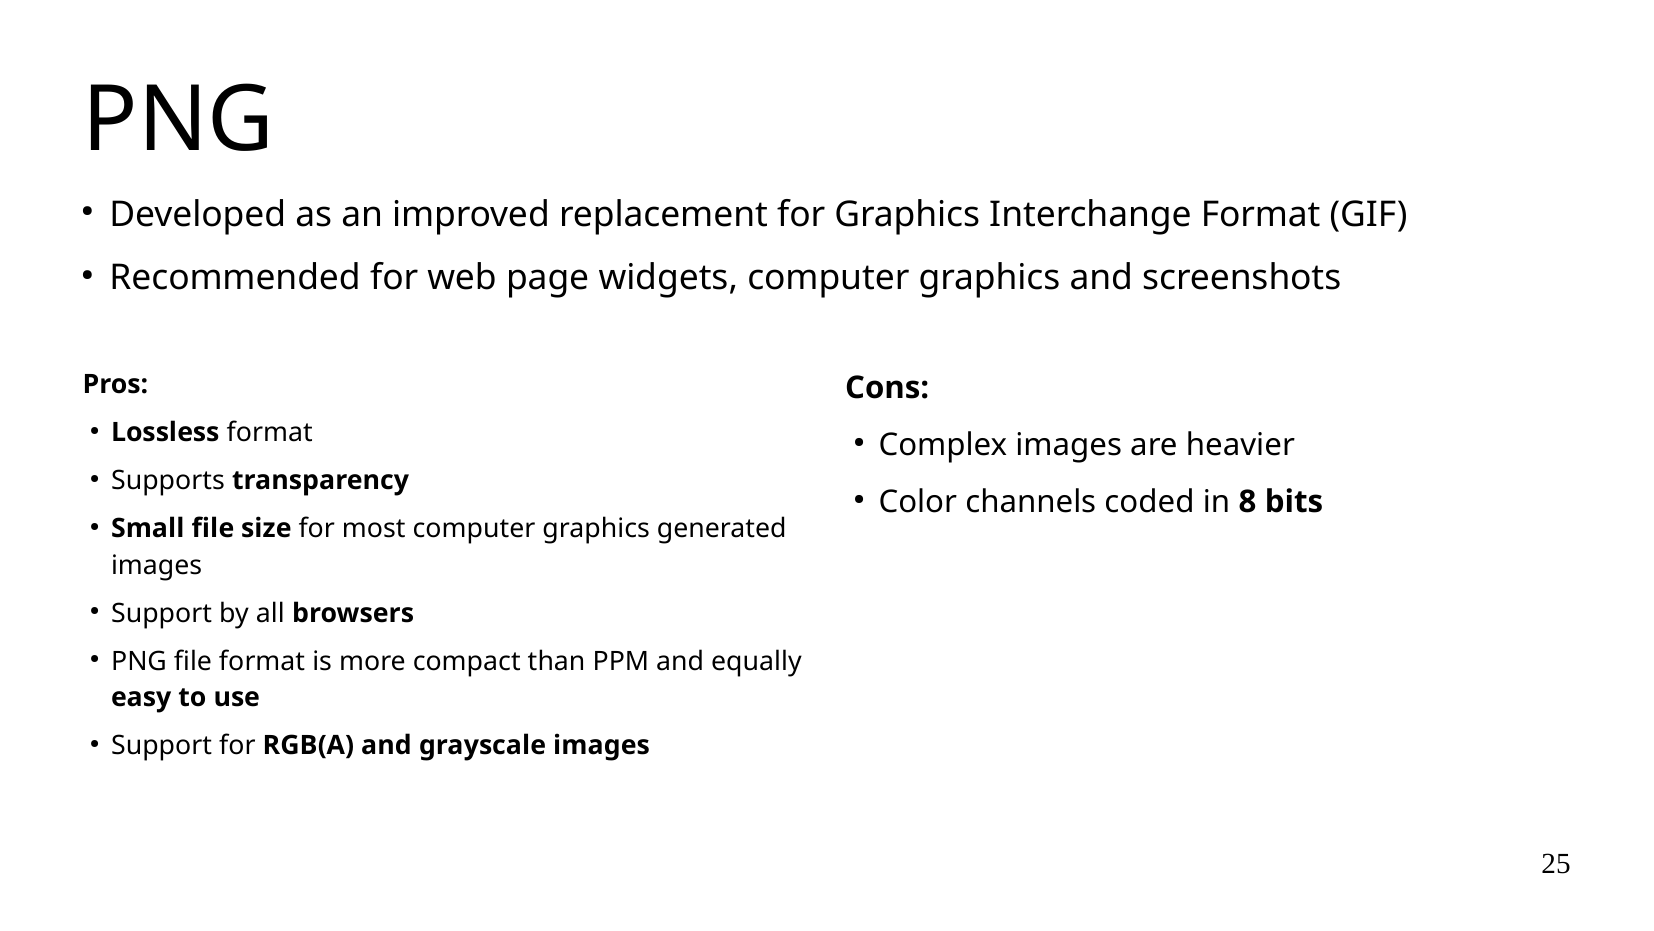

# PNG
Developed as an improved replacement for Graphics Interchange Format (GIF)
Recommended for web page widgets, computer graphics and screenshots
Pros:
Lossless format
Supports transparency
Small file size for most computer graphics generated images
Support by all browsers
PNG file format is more compact than PPM and equally easy to use
Support for RGB(A) and grayscale images
Cons:
Complex images are heavier
Color channels coded in 8 bits
25